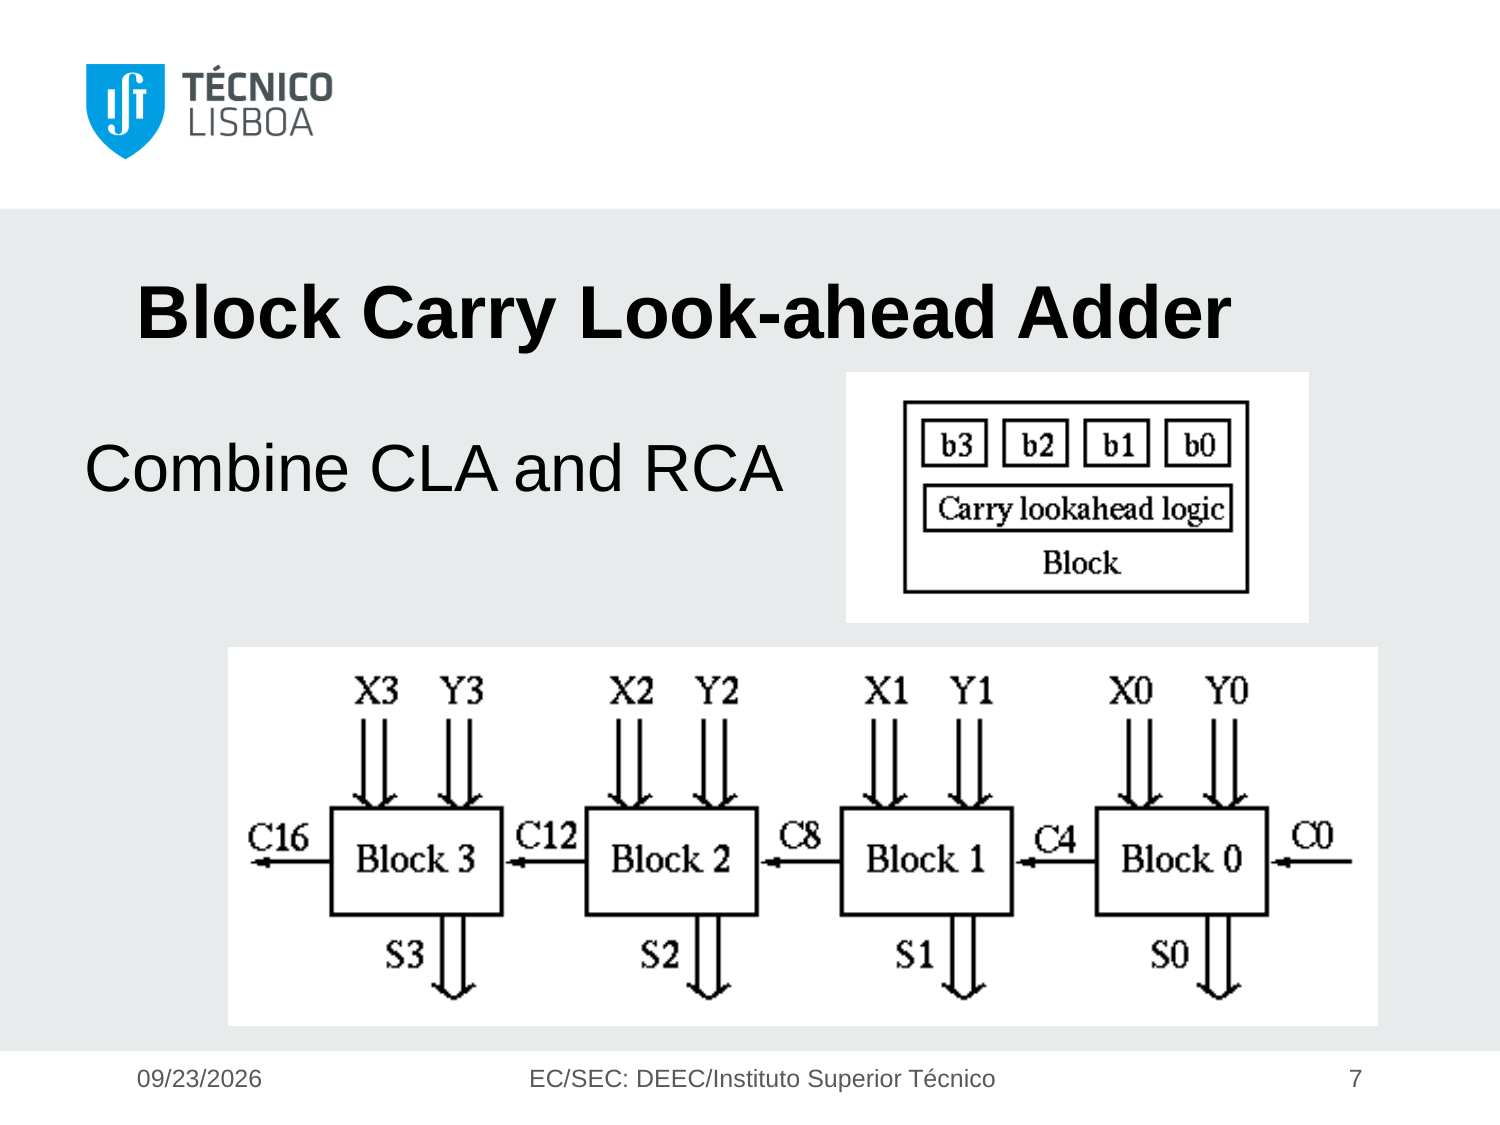

# Block Carry Look-ahead Adder
Combine CLA and RCA
EC/SEC: DEEC/Instituto Superior Técnico
3